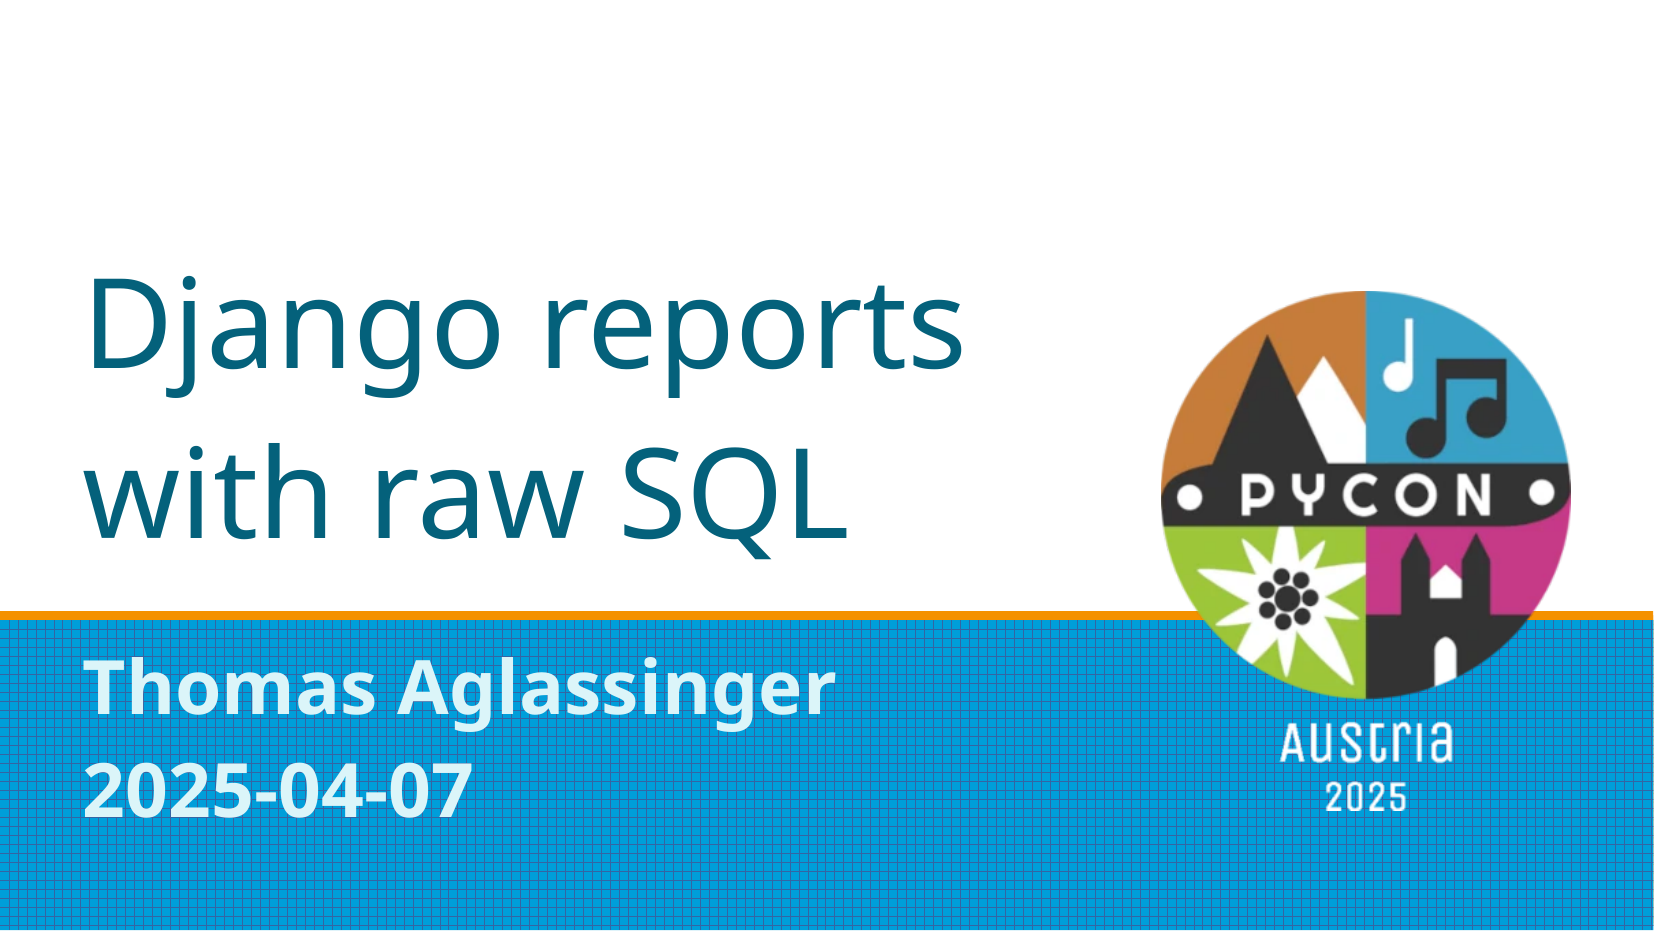

# Django reports with raw SQL
Thomas Aglassinger
2025-04-07